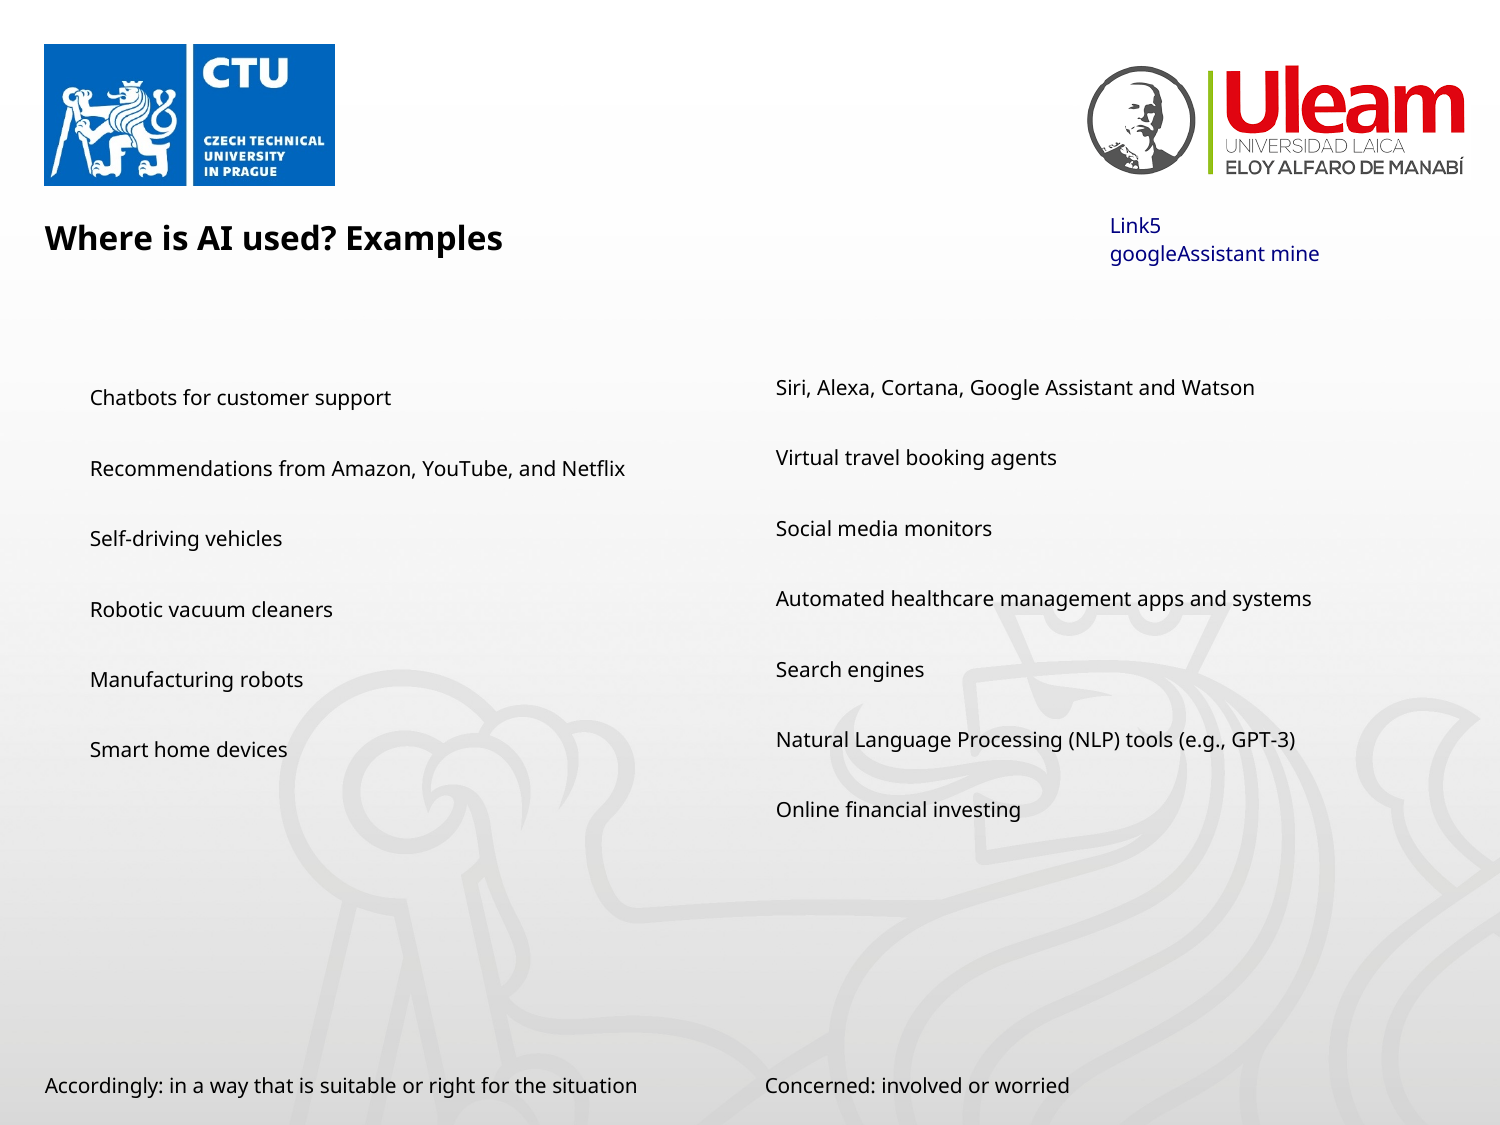

Link5googleAssistant mine
Where is AI used? Examples
Siri, Alexa, Cortana, Google Assistant and Watson
Virtual travel booking agents
Social media monitors
Automated healthcare management apps and systems
Search engines
Natural Language Processing (NLP) tools (e.g., GPT-3)
Online financial investing
Chatbots for customer support
Recommendations from Amazon, YouTube, and Netflix
Self-driving vehicles
Robotic vacuum cleaners
Manufacturing robots
Smart home devices
Accordingly: in a way that is suitable or right for the situation
Concerned: involved or worried